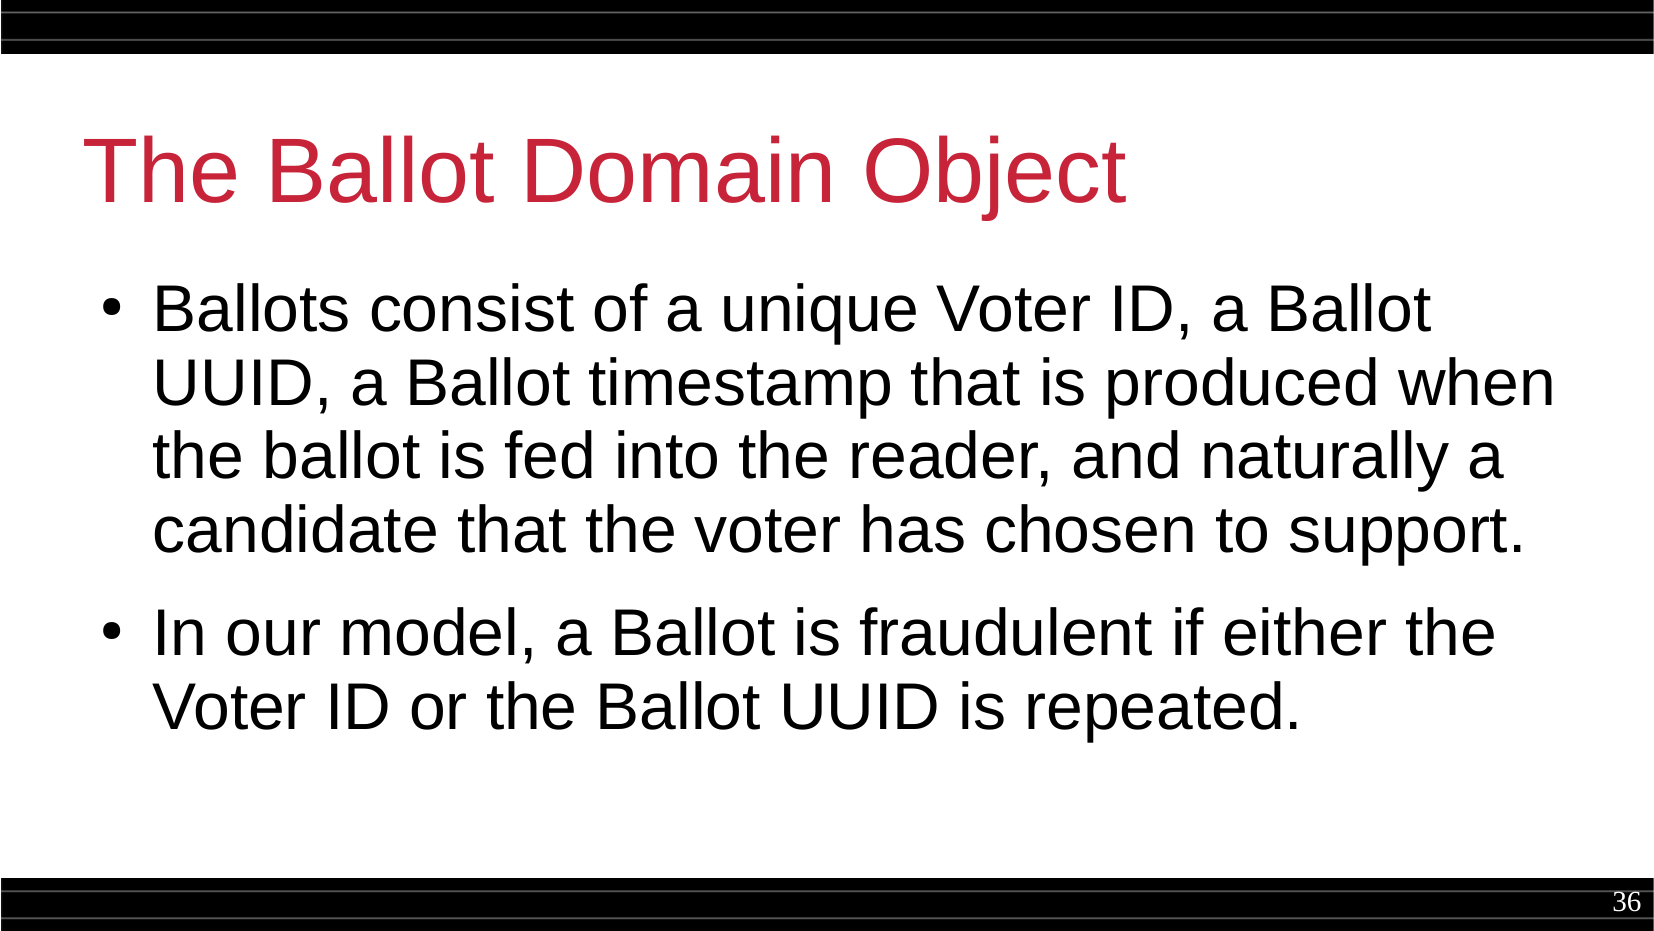

# The Ballot Domain Object
Ballots consist of a unique Voter ID, a Ballot UUID, a Ballot timestamp that is produced when the ballot is fed into the reader, and naturally a candidate that the voter has chosen to support.
In our model, a Ballot is fraudulent if either the Voter ID or the Ballot UUID is repeated.